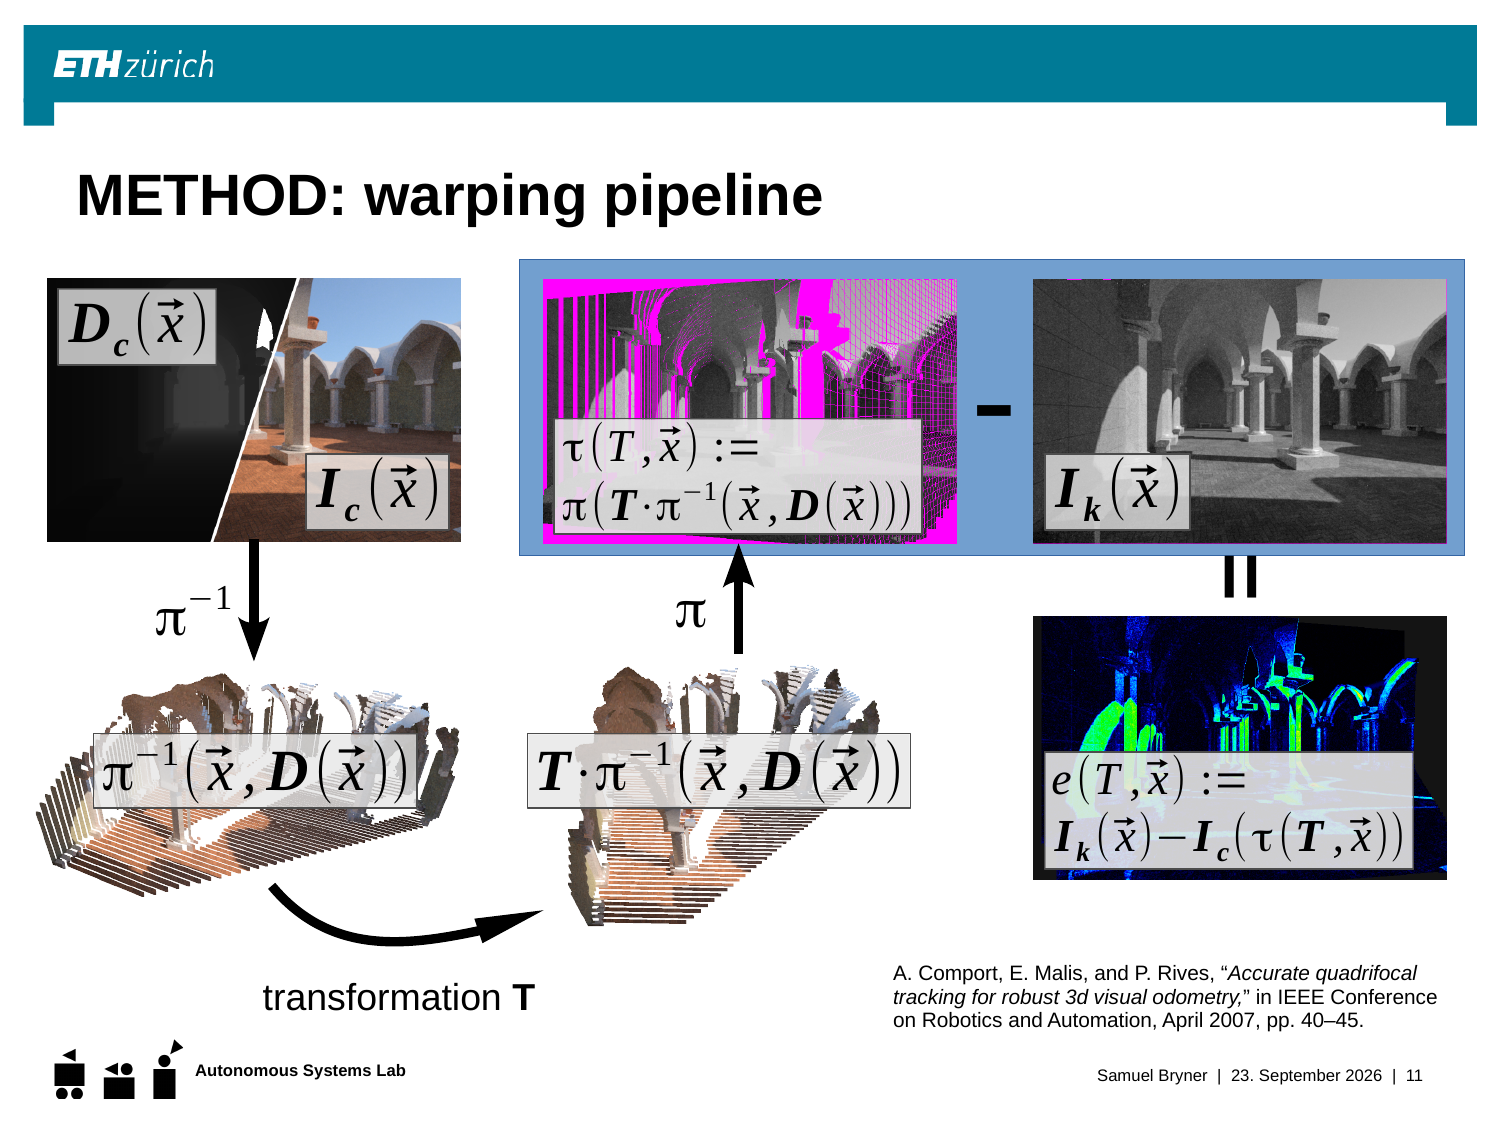

# METHOD: warping pipeline
-
=
Samuel Bryner
A. Comport, E. Malis, and P. Rives, “Accurate quadrifocal
tracking for robust 3d visual odometry,” in IEEE Conference
on Robotics and Automation, April 2007, pp. 40–45.
transformation T
11